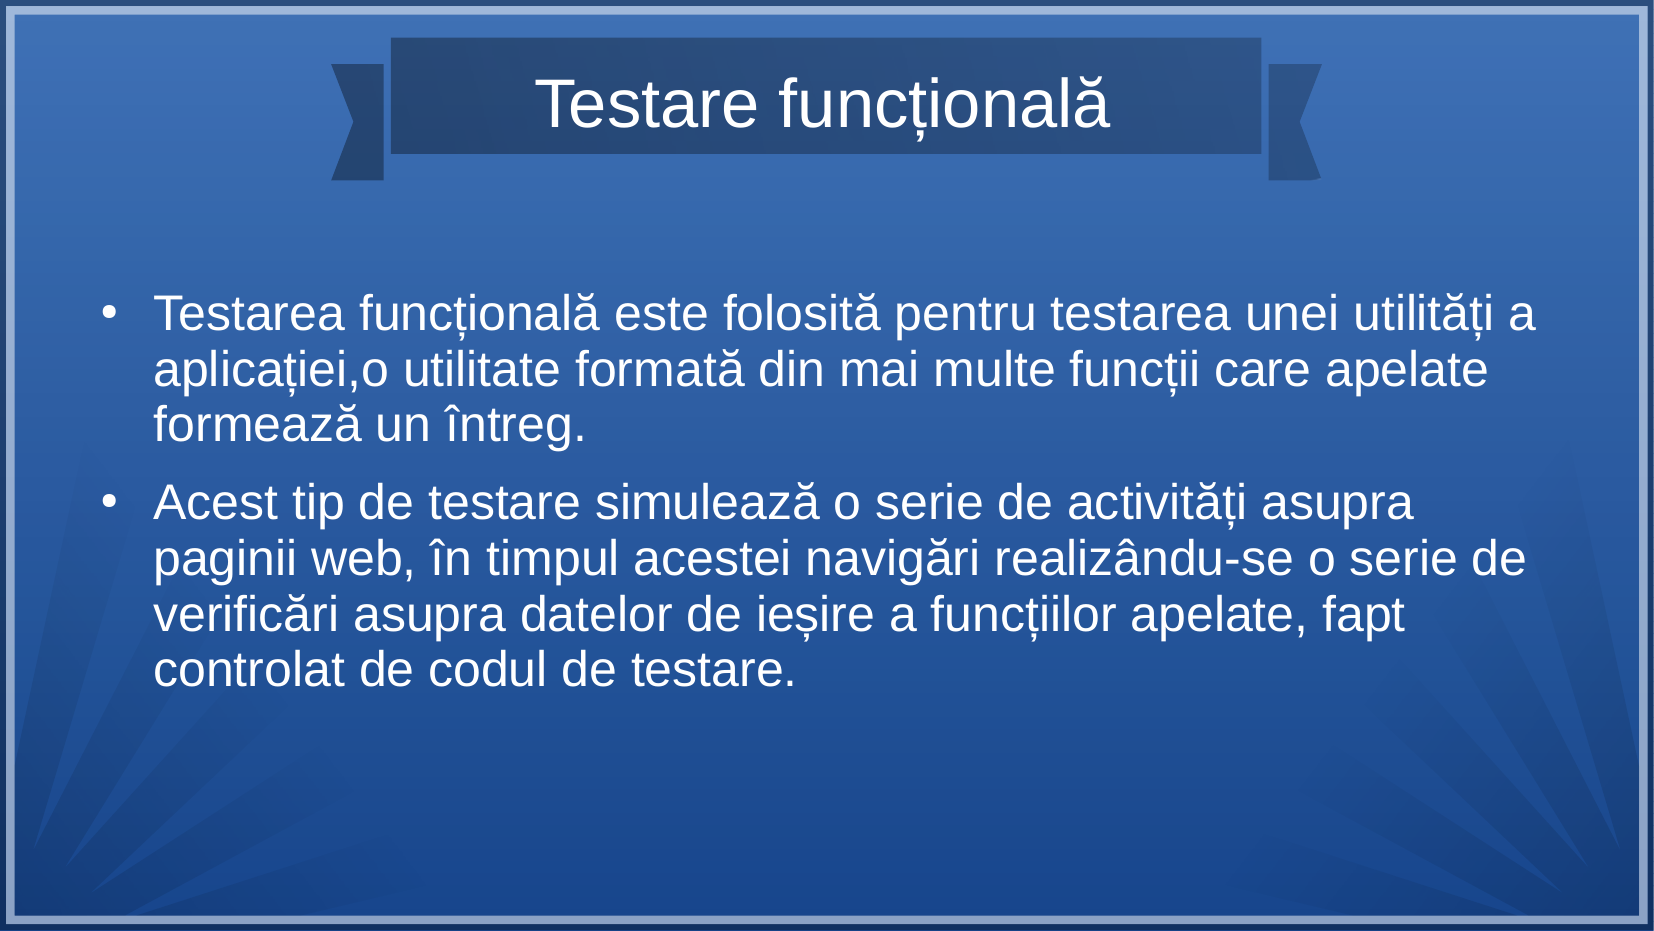

# Testare funcțională
Testarea funcțională este folosită pentru testarea unei utilități a aplicației,o utilitate formată din mai multe funcții care apelate formează un întreg.
Acest tip de testare simulează o serie de activități asupra paginii web, în timpul acestei navigări realizându-se o serie de verificări asupra datelor de ieșire a funcțiilor apelate, fapt controlat de codul de testare.